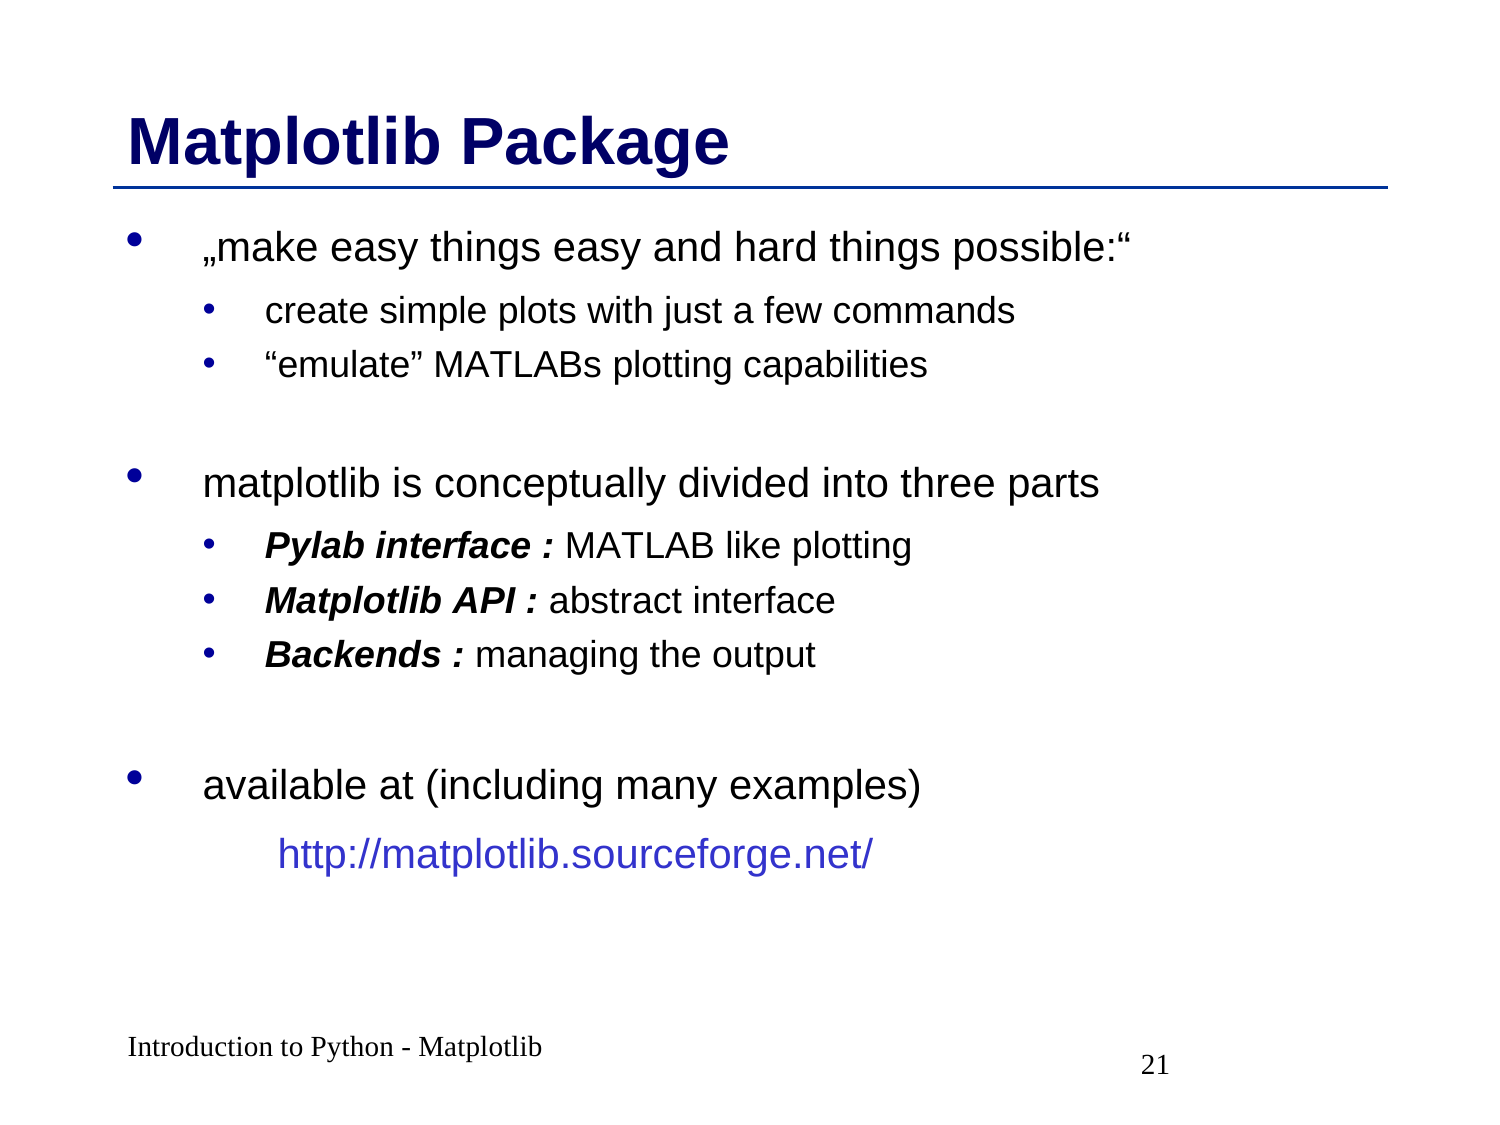

# Matplotlib Package
„make easy things easy and hard things possible:“
create simple plots with just a few commands
“emulate” MATLABs plotting capabilities
matplotlib is conceptually divided into three parts
Pylab interface : MATLAB like plotting
Matplotlib API : abstract interface
Backends : managing the output
available at (including many examples)
		http://matplotlib.sourceforge.net/
Introduction to Python - Matplotlib